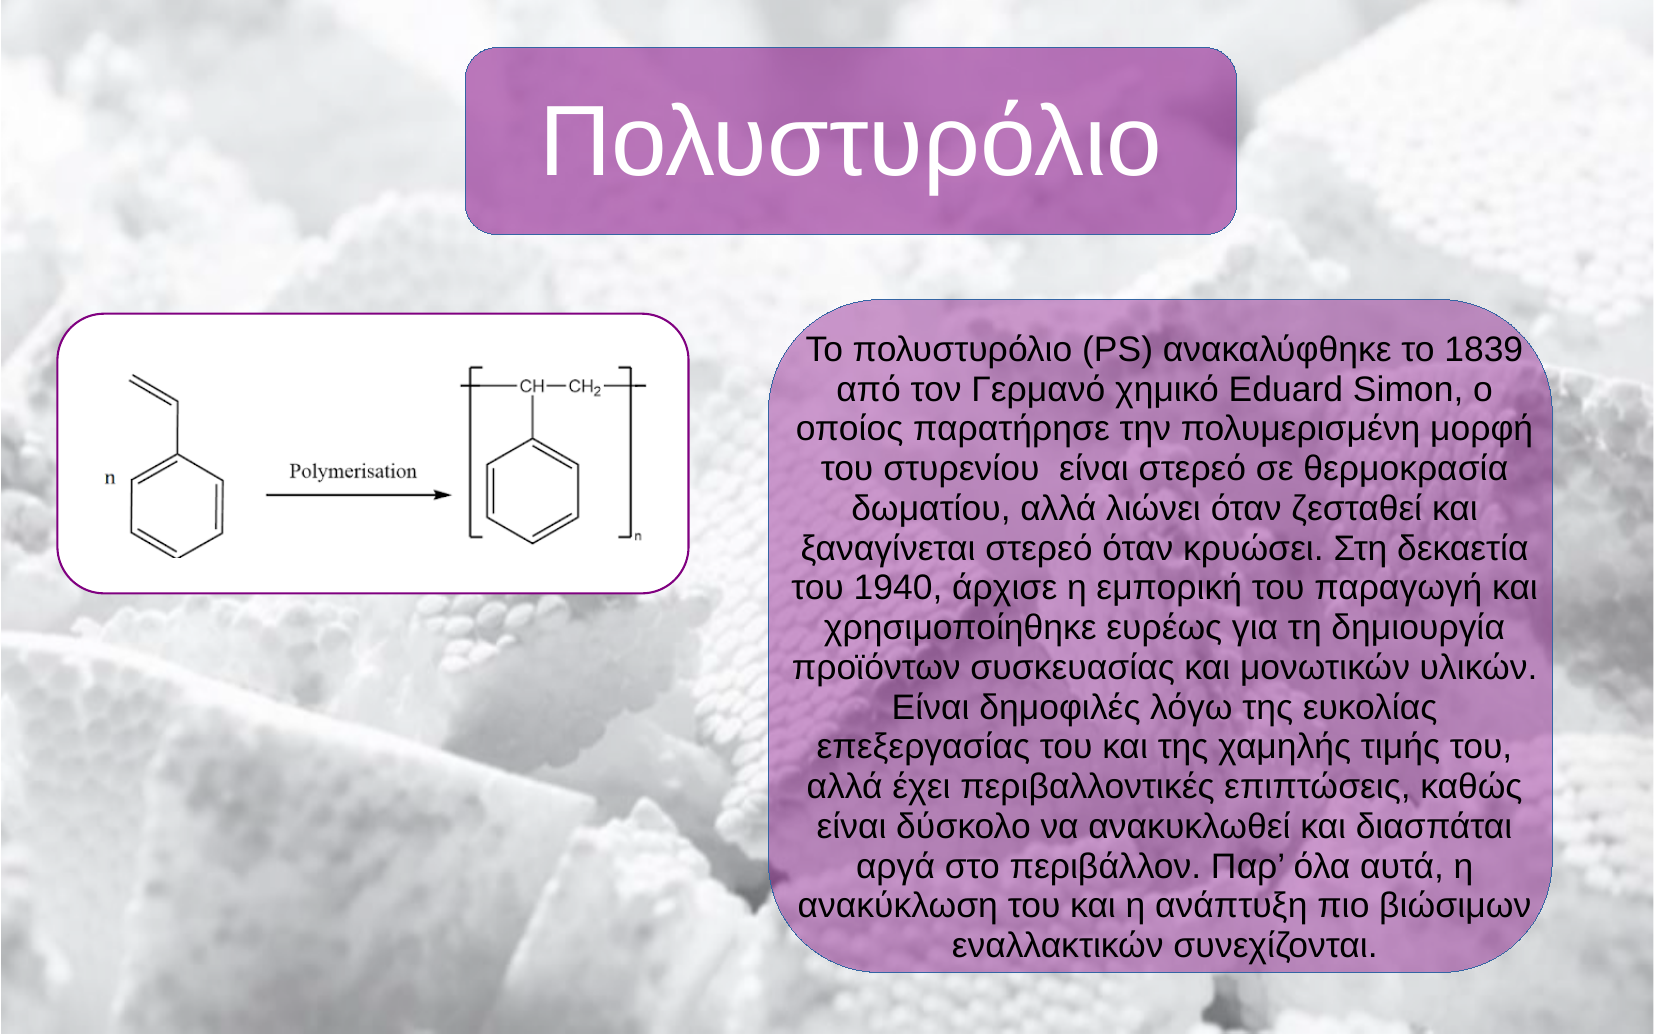

Πολυστυρόλιο
Το πολυστυρόλιο (PS) ανακαλύφθηκε το 1839 από τον Γερμανό χημικό Eduard Simon, ο οποίος παρατήρησε την πολυμερισμένη μορφή του στυρενίου είναι στερεό σε θερμοκρασία δωματίου, αλλά λιώνει όταν ζεσταθεί και ξαναγίνεται στερεό όταν κρυώσει. Στη δεκαετία του 1940, άρχισε η εμπορική του παραγωγή και χρησιμοποίηθηκε ευρέως για τη δημιουργία προϊόντων συσκευασίας και μονωτικών υλικών. Είναι δημοφιλές λόγω της ευκολίας επεξεργασίας του και της χαμηλής τιμής του, αλλά έχει περιβαλλοντικές επιπτώσεις, καθώς είναι δύσκολο να ανακυκλωθεί και διασπάται αργά στο περιβάλλον. Παρ’ όλα αυτά, η ανακύκλωση του και η ανάπτυξη πιο βιώσιμων εναλλακτικών συνεχίζονται.